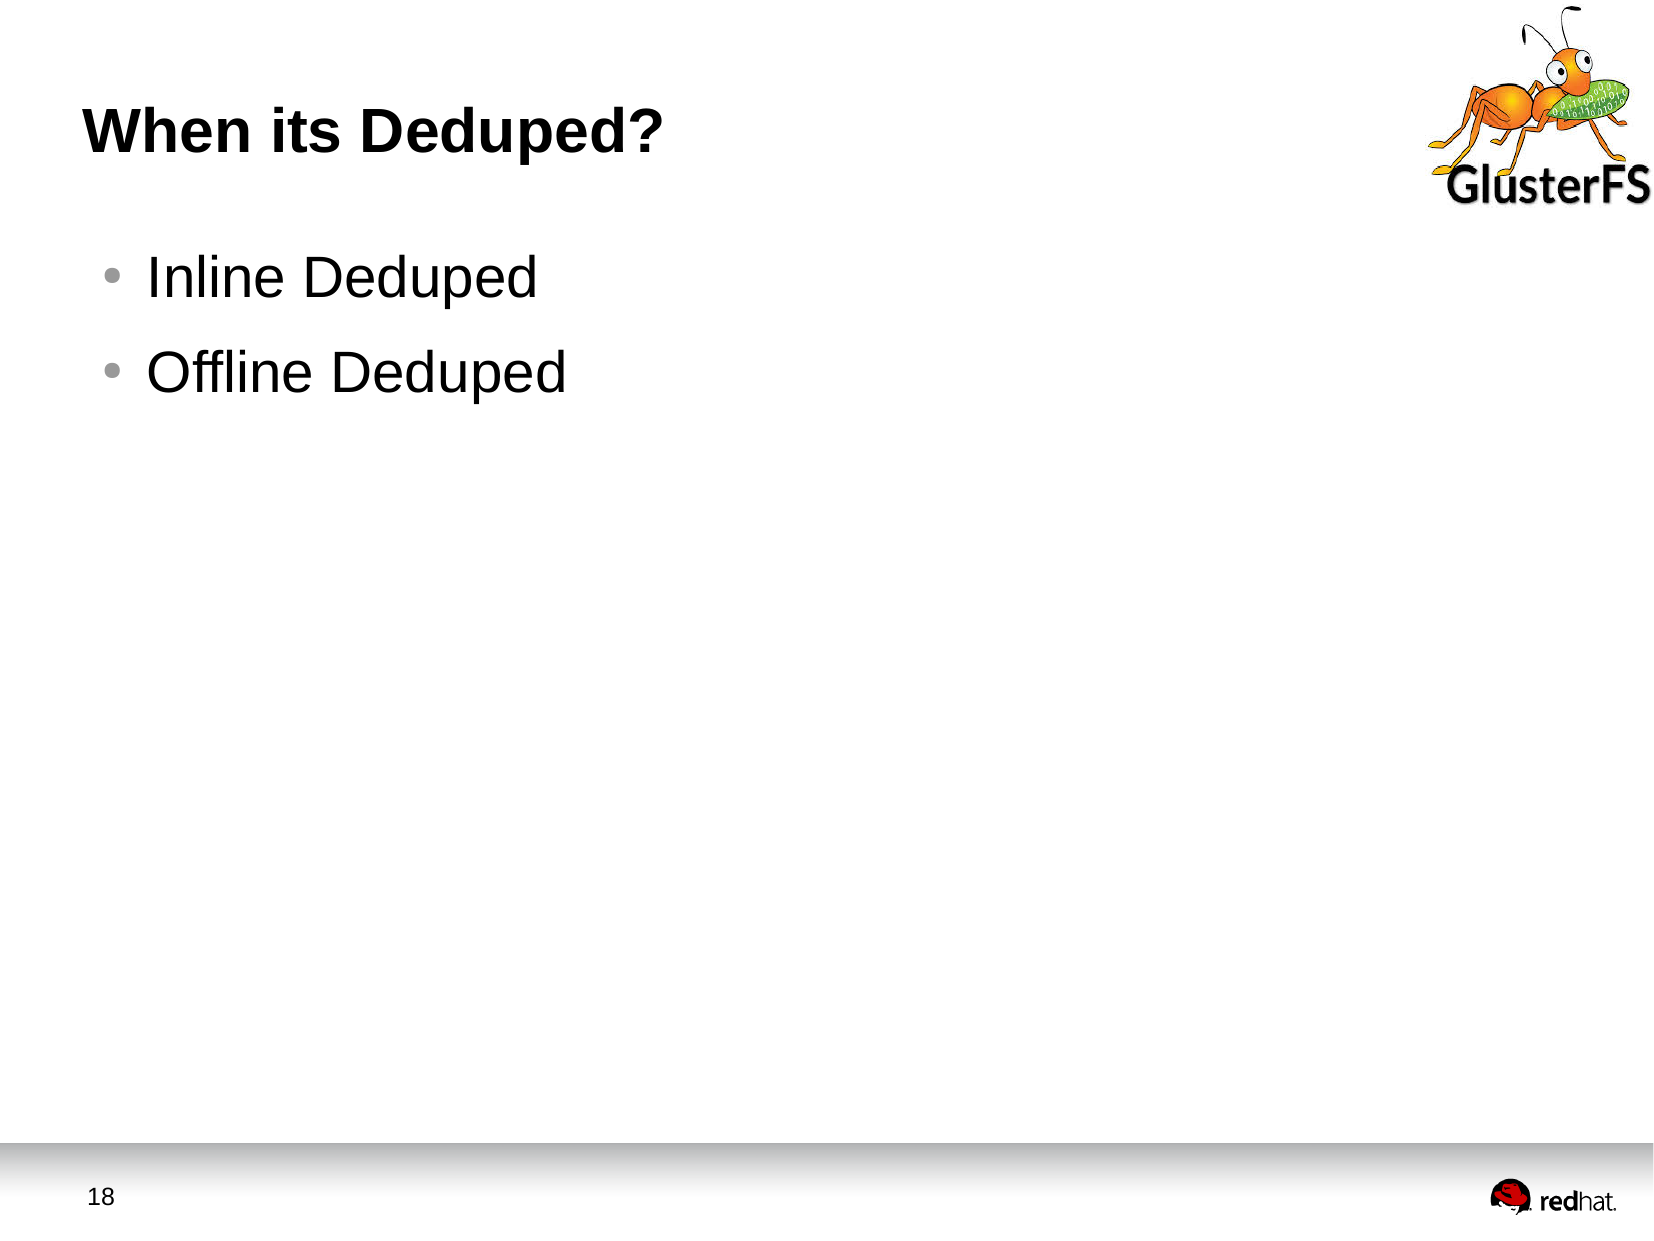

# When its Deduped?
Inline Deduped
Offline Deduped